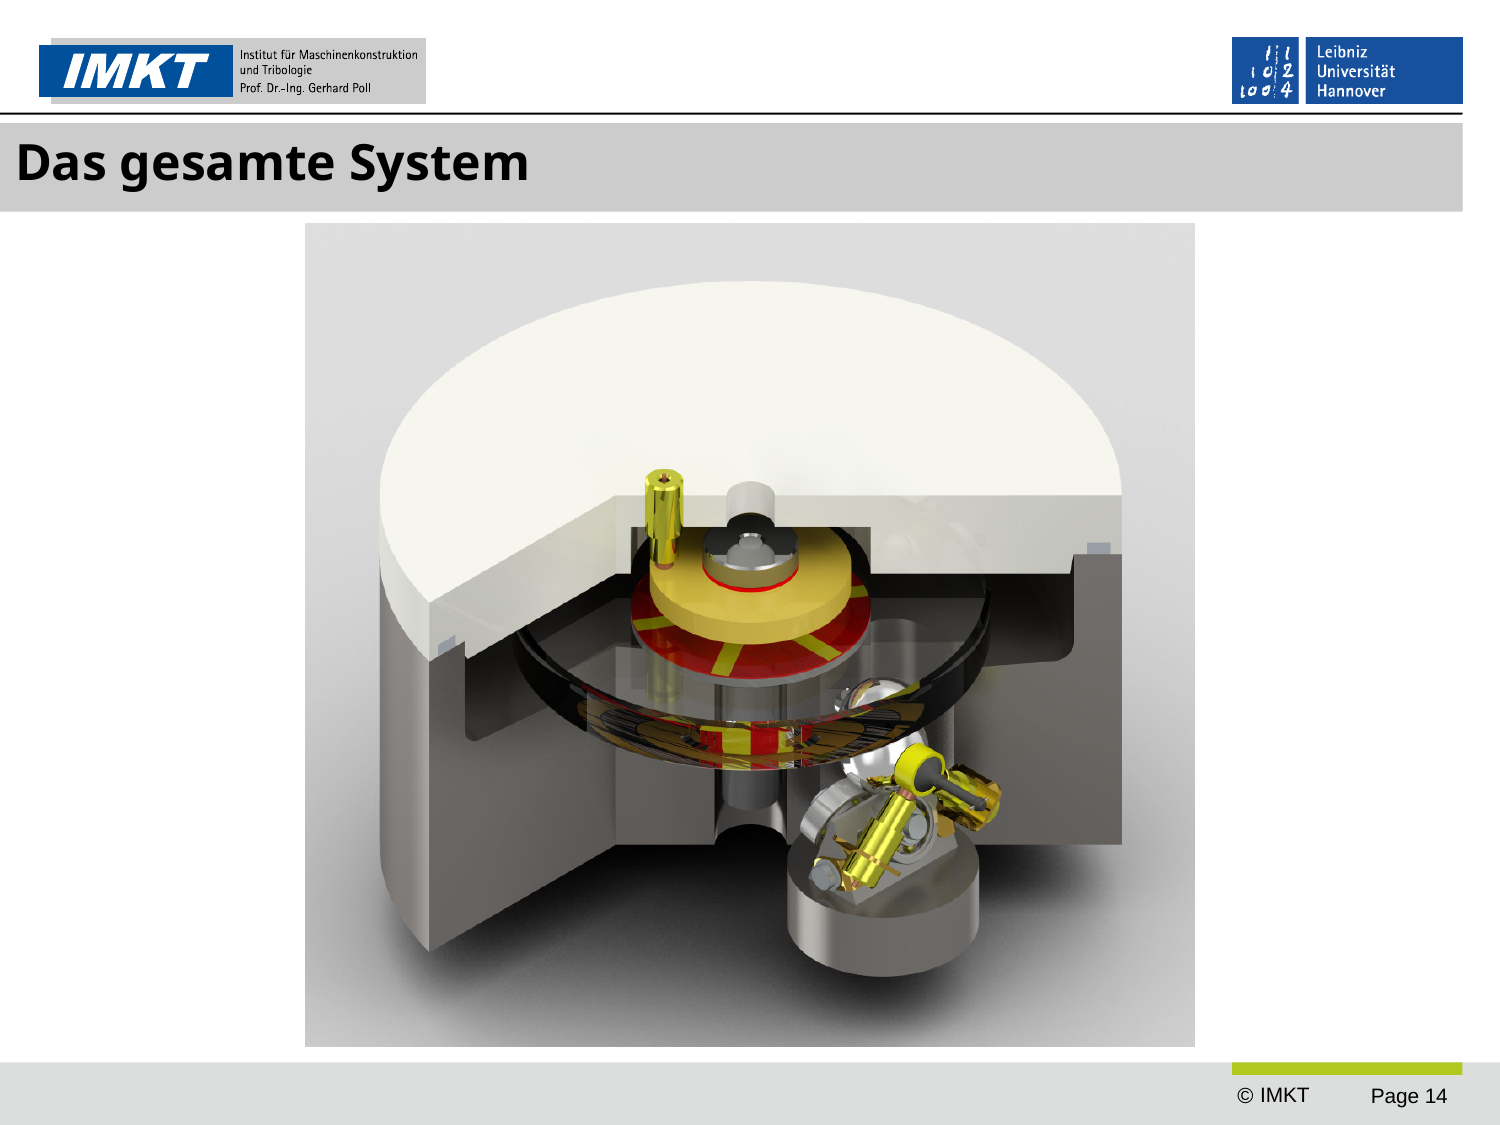

# Das gesamte System
TODO:
1. Kohlebürste im Deckel, weil es praktisch ist
2. Schutz gegen Spritzöl in Linsen, obere Seite der Scheibe
→2 Vögel mit einem Stein